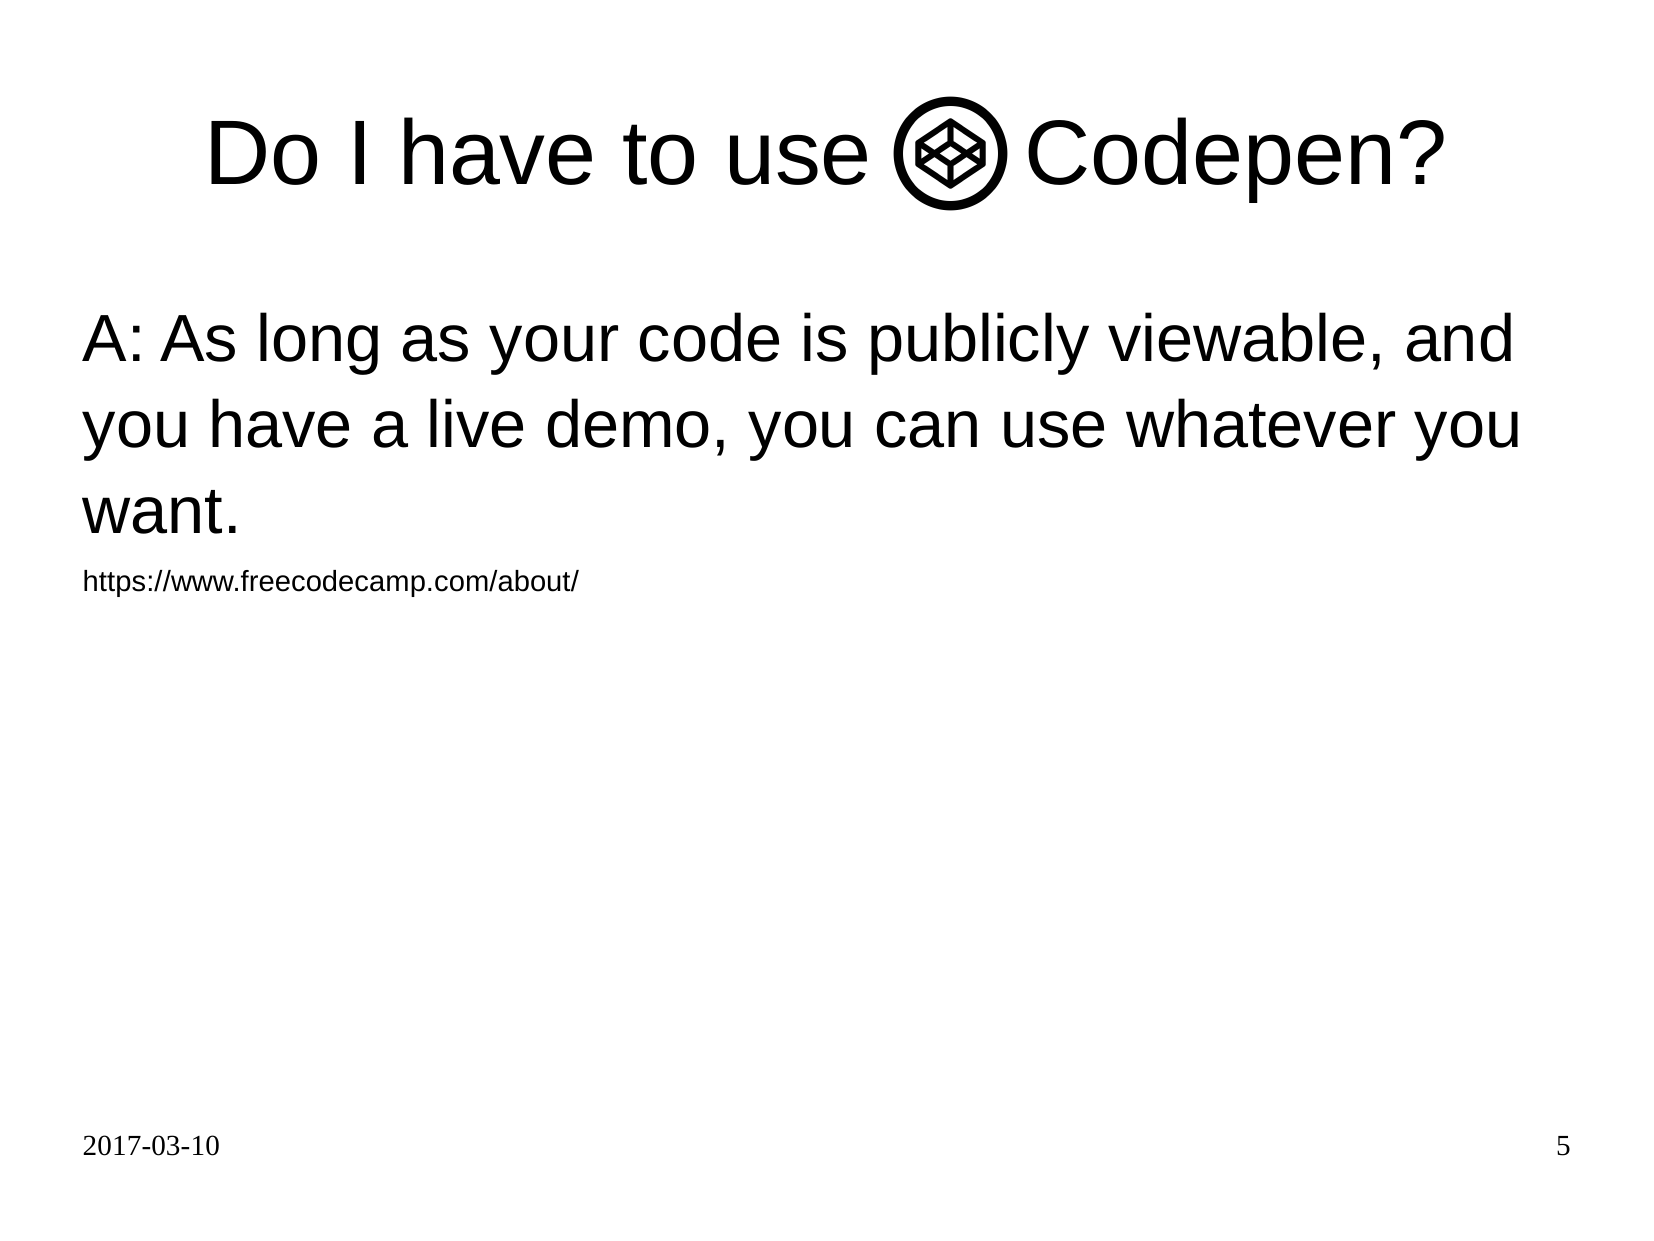

# Do I have to use Codepen?
A: As long as your code is publicly viewable, and you have a live demo, you can use whatever you want.
https://www.freecodecamp.com/about/
2017-03-10
5